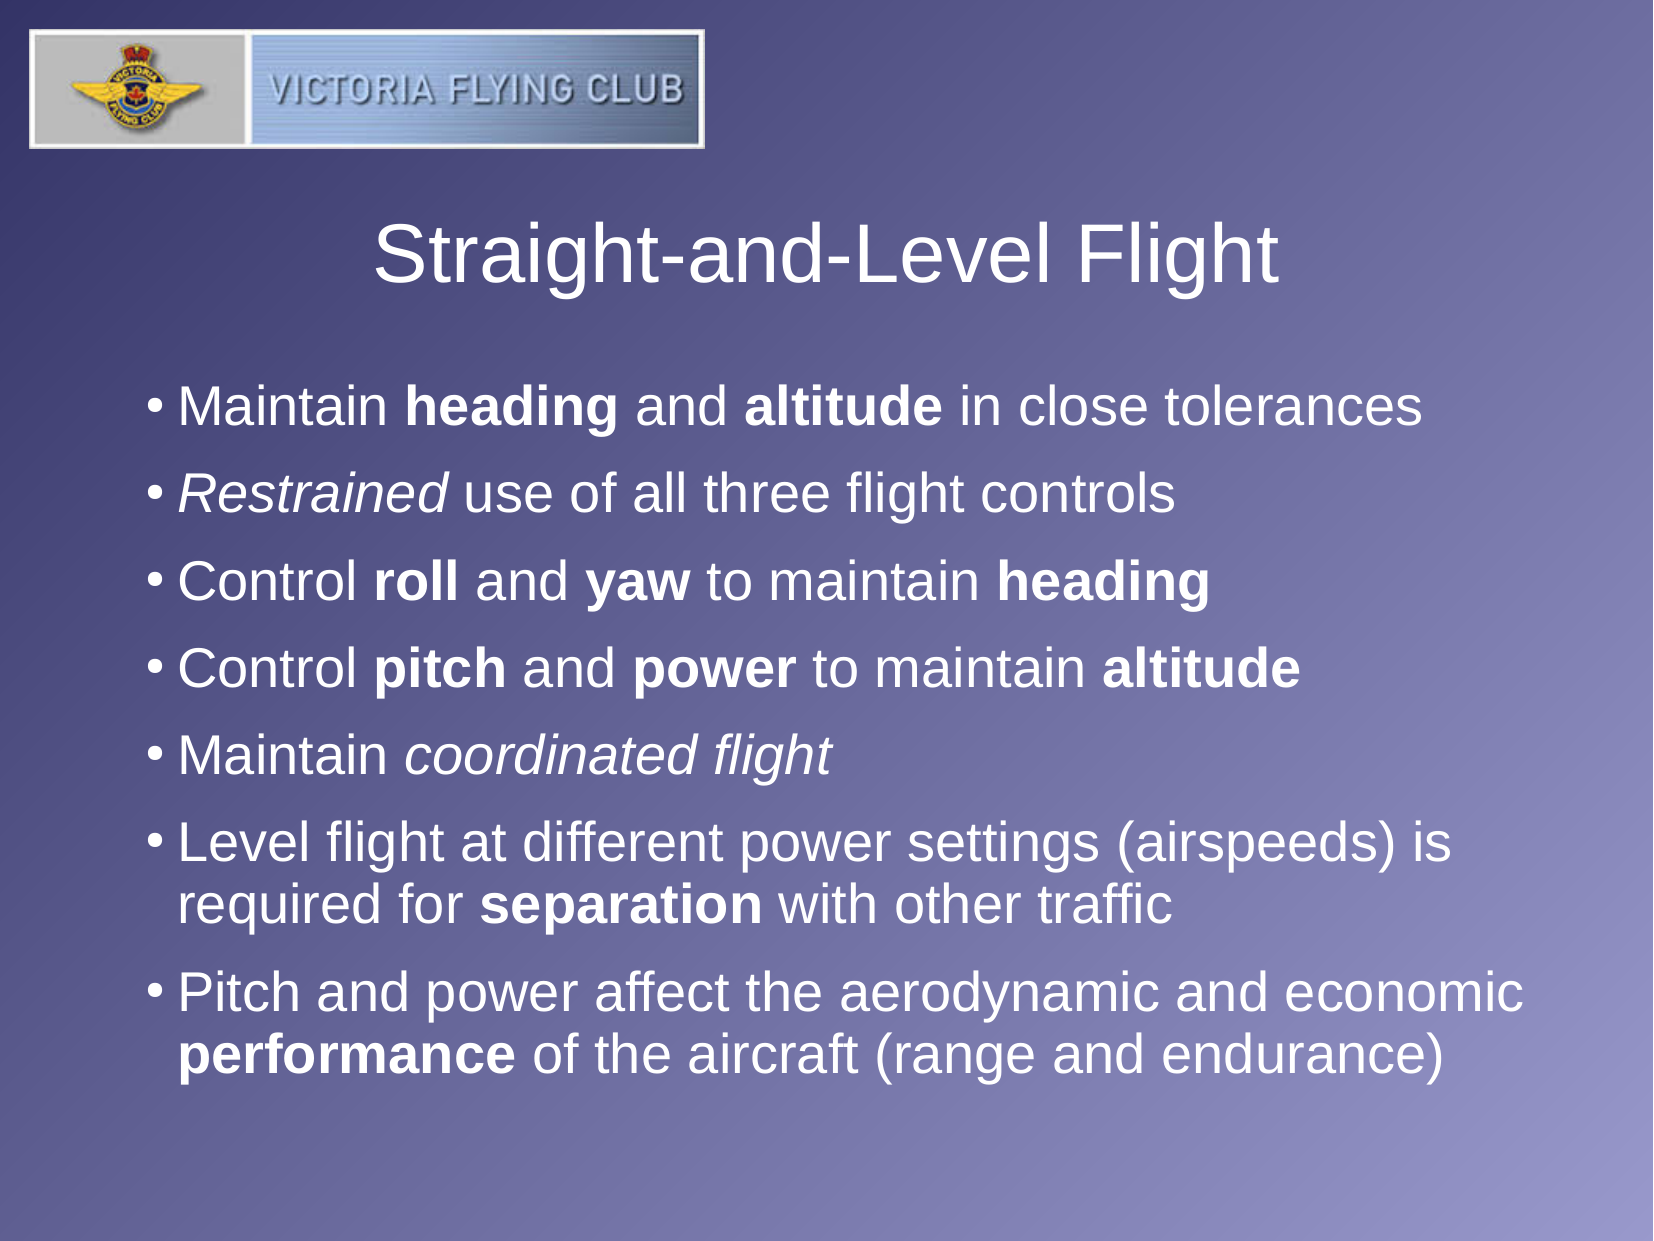

# Straight-and-Level Flight
Maintain heading and altitude in close tolerances
Restrained use of all three flight controls
Control roll and yaw to maintain heading
Control pitch and power to maintain altitude
Maintain coordinated flight
Level flight at different power settings (airspeeds) is required for separation with other traffic
Pitch and power affect the aerodynamic and economic performance of the aircraft (range and endurance)